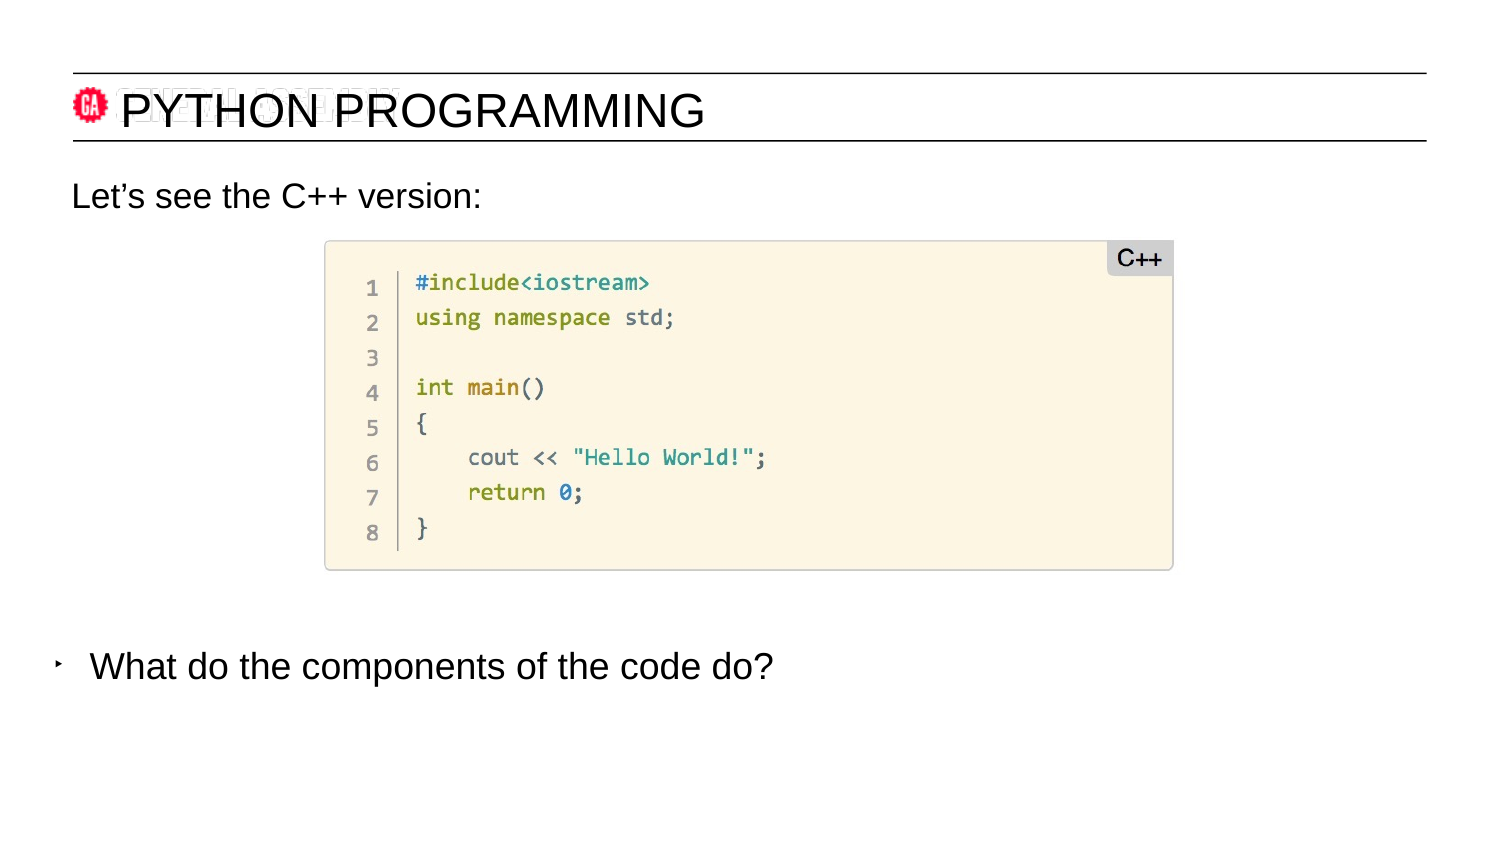

PYTHON PROGRAMMING
Let’s see the C++ version:
What do the components of the code do?